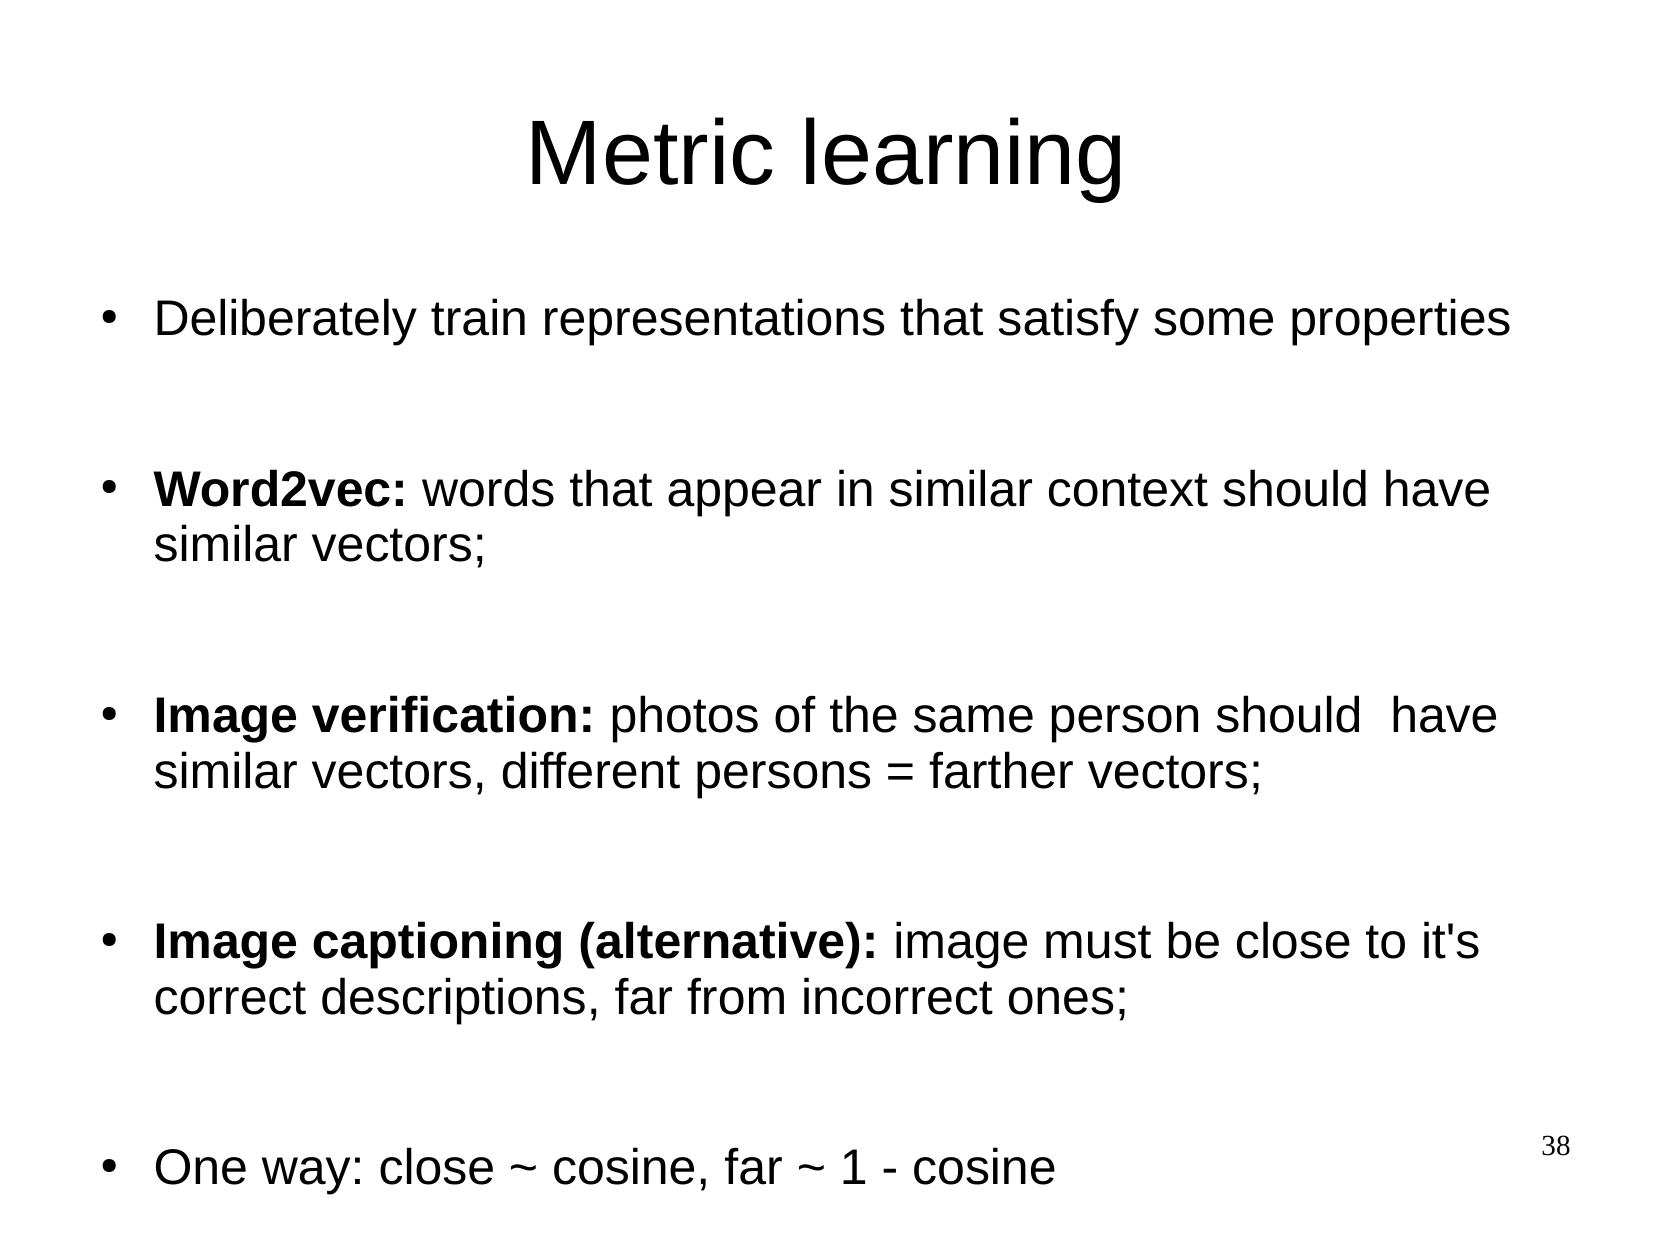

# Metric learning
Deliberately train representations that satisfy some properties
Word2vec: words that appear in similar context should have similar vectors;
Image verification: photos of the same person should have similar vectors, different persons = farther vectors;
Image captioning (alternative): image must be close to it's correct descriptions, far from incorrect ones;
One way: close ~ cosine, far ~ 1 - cosine
38